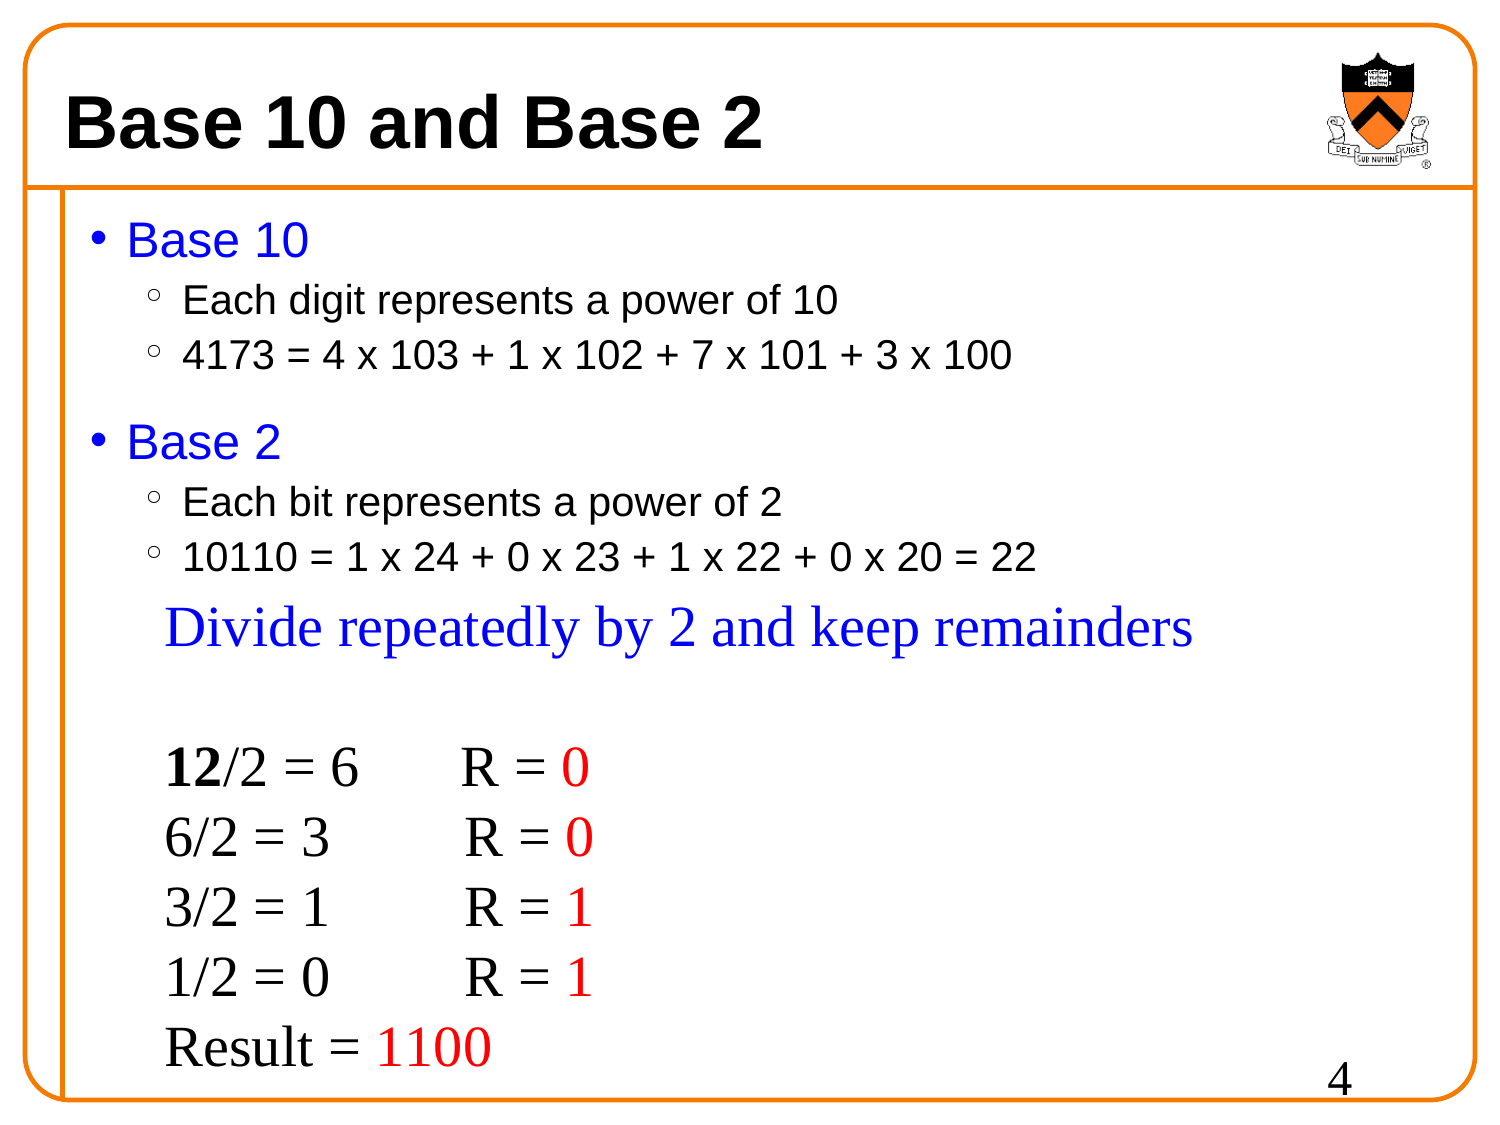

# Base 10 and Base 2
Base 10
Each digit represents a power of 10
4173 = 4 x 103 + 1 x 102 + 7 x 101 + 3 x 100
Base 2
Each bit represents a power of 2
10110 = 1 x 24 + 0 x 23 + 1 x 22 + 0 x 20 = 22
Divide repeatedly by 2 and keep remainders
12/2 = 6 R = 0
6/2 = 3	R = 0
3/2 = 1	R = 1
1/2 = 0	R = 1
Result = 1100
4